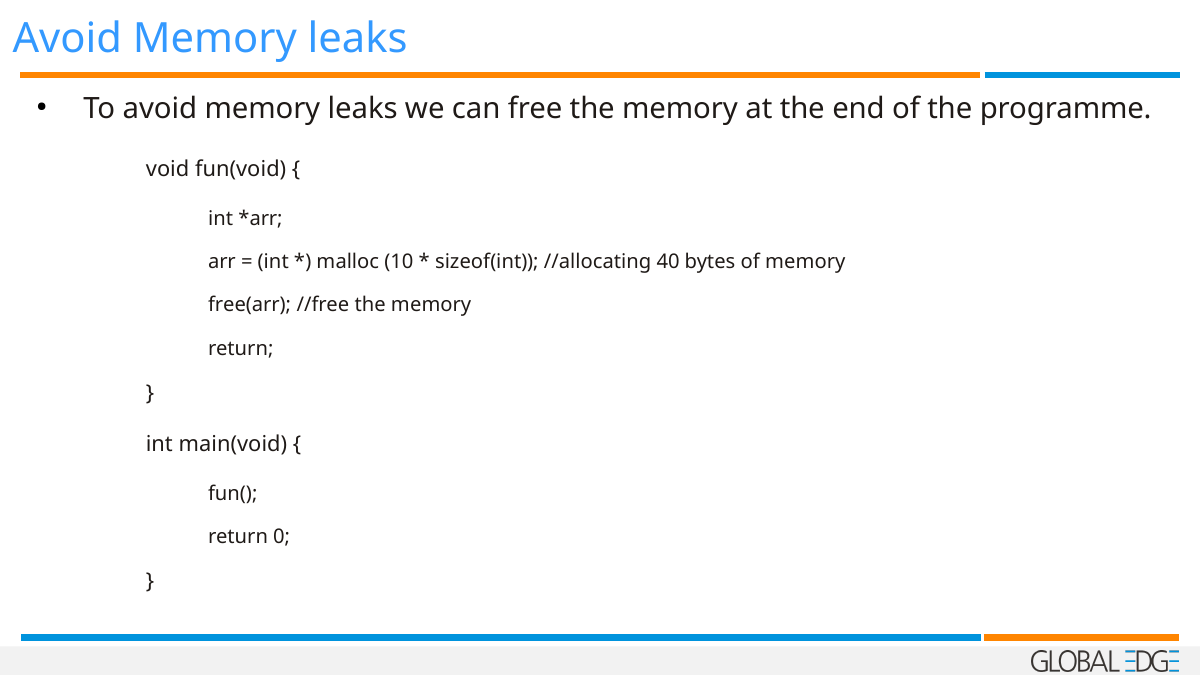

# Avoid Memory leaks
To avoid memory leaks we can free the memory at the end of the programme.
void fun(void) {
int *arr;
arr = (int *) malloc (10 * sizeof(int)); //allocating 40 bytes of memory
free(arr); //free the memory
return;
}
int main(void) {
fun();
return 0;
}